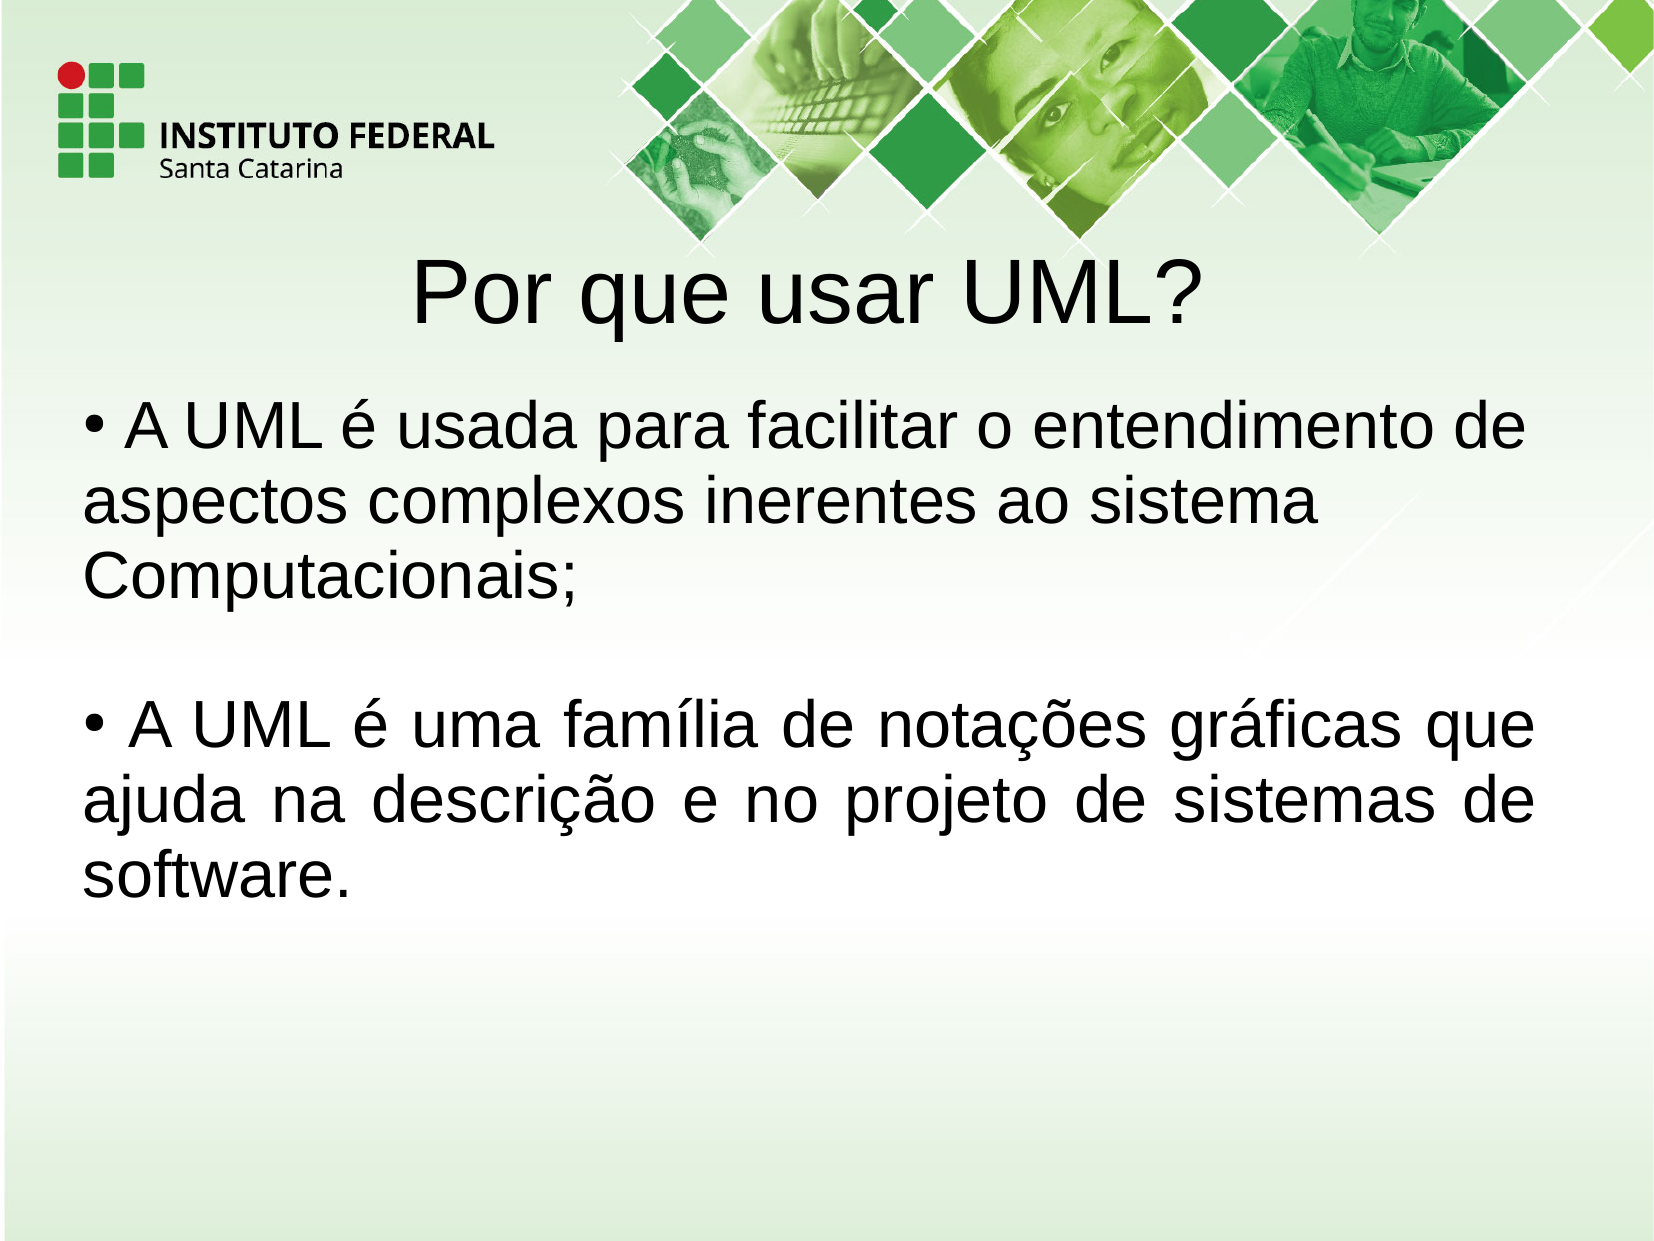

# Por que usar UML?
 A UML é usada para facilitar o entendimento de
aspectos complexos inerentes ao sistema
Computacionais;
 A UML é uma família de notações gráficas que ajuda na descrição e no projeto de sistemas de software.